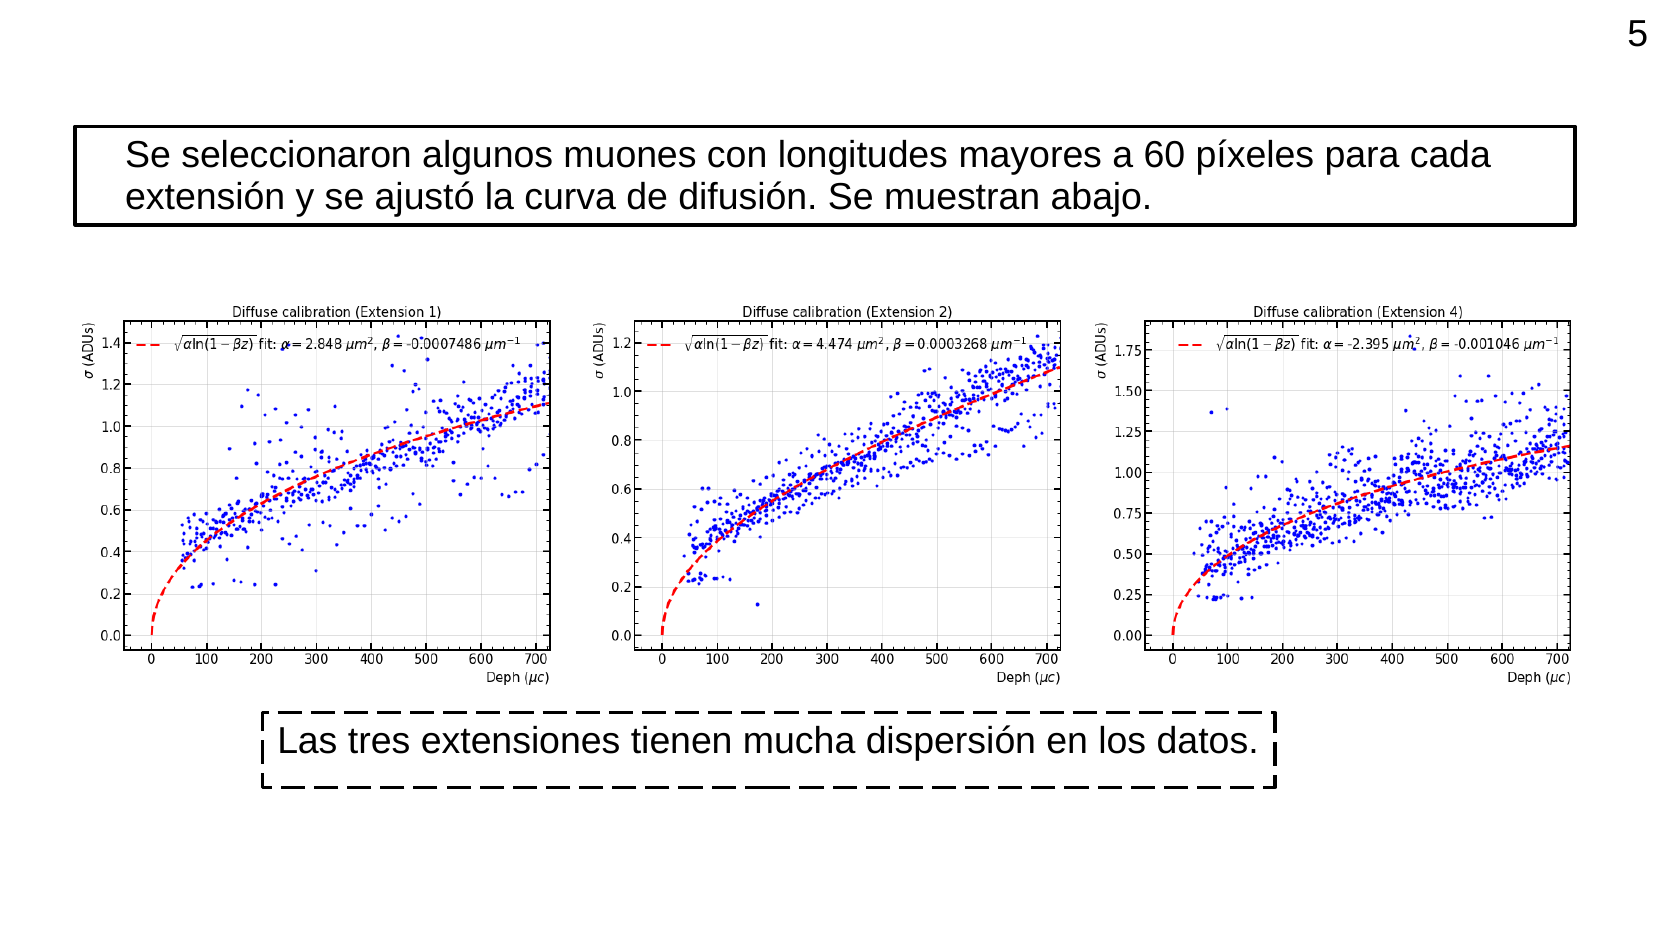

Se seleccionaron algunos muones con longitudes mayores a 60 píxeles para cada extensión y se ajustó la curva de difusión. Se muestran abajo.
Las tres extensiones tienen mucha dispersión en los datos.